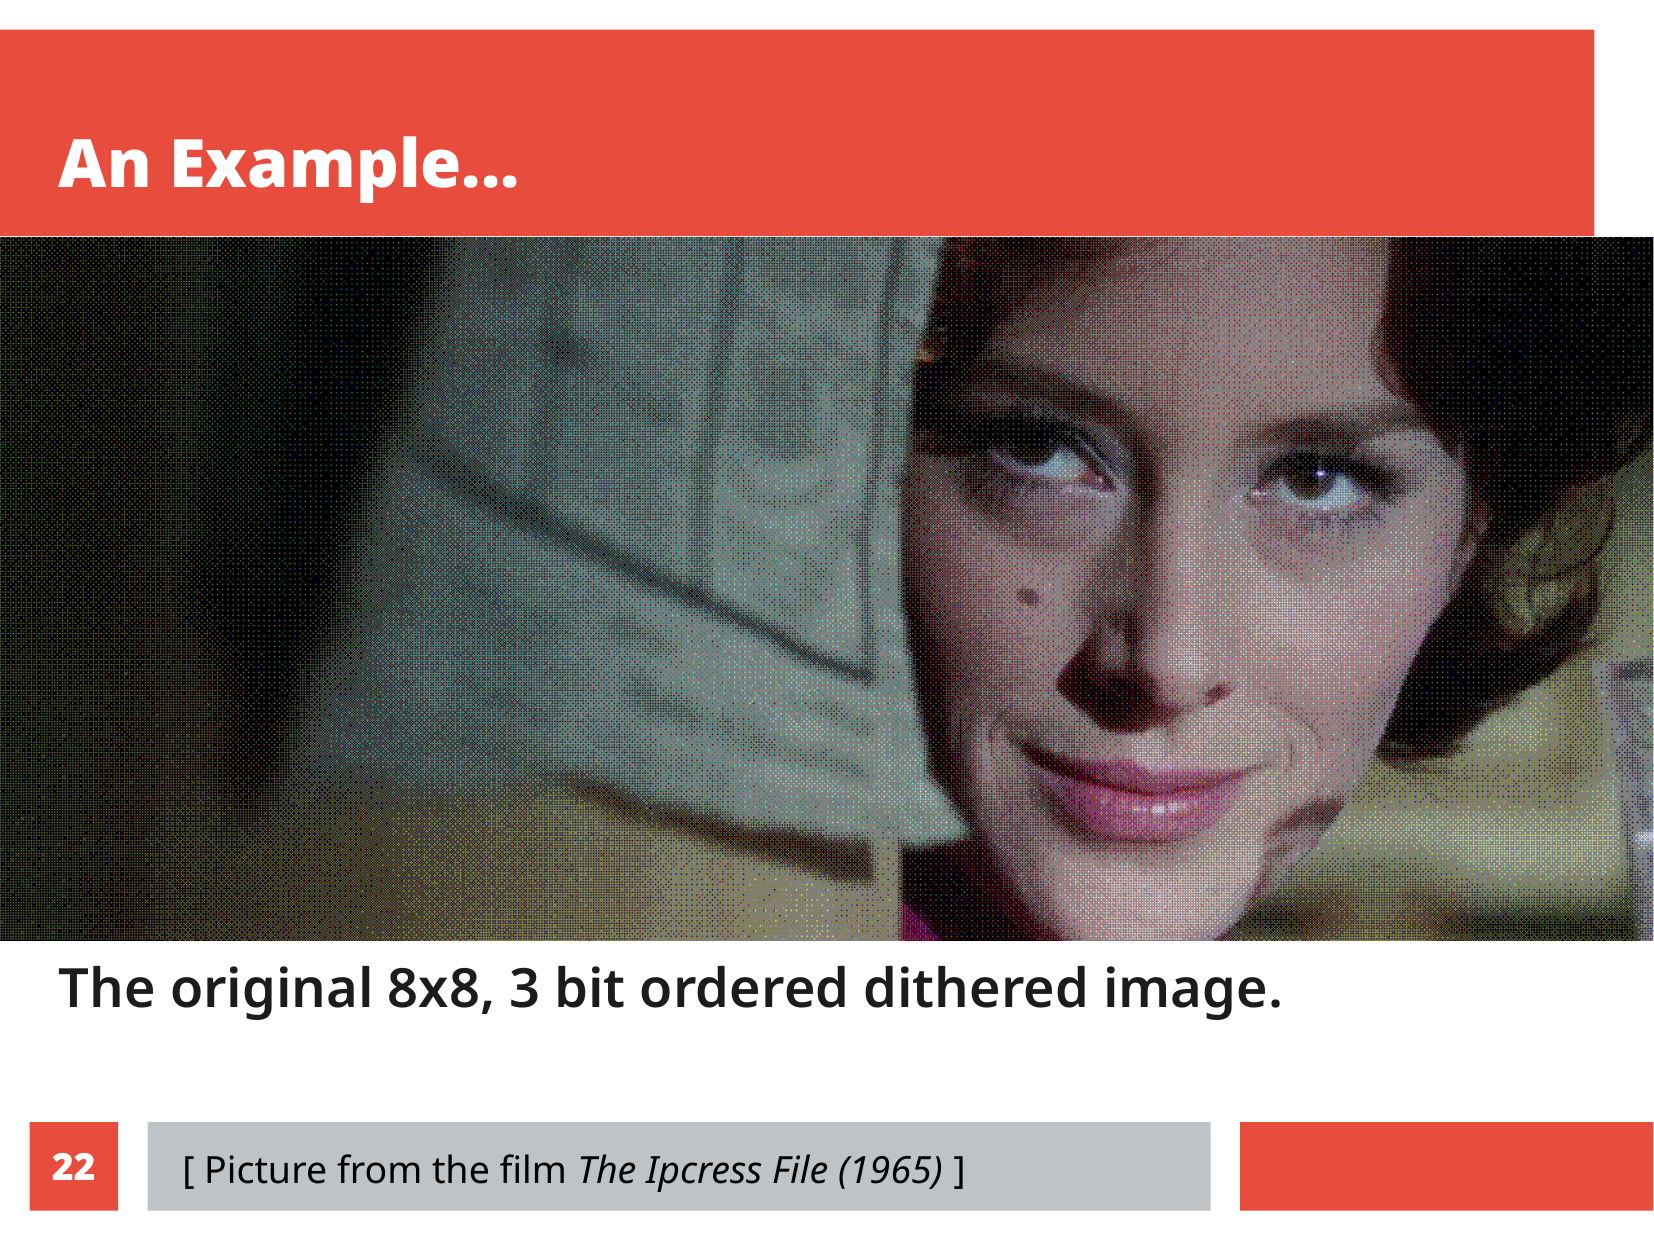

# An Example...
The original 8x8, 3 bit ordered dithered image.
22
[ Picture from the film The Ipcress File (1965) ]